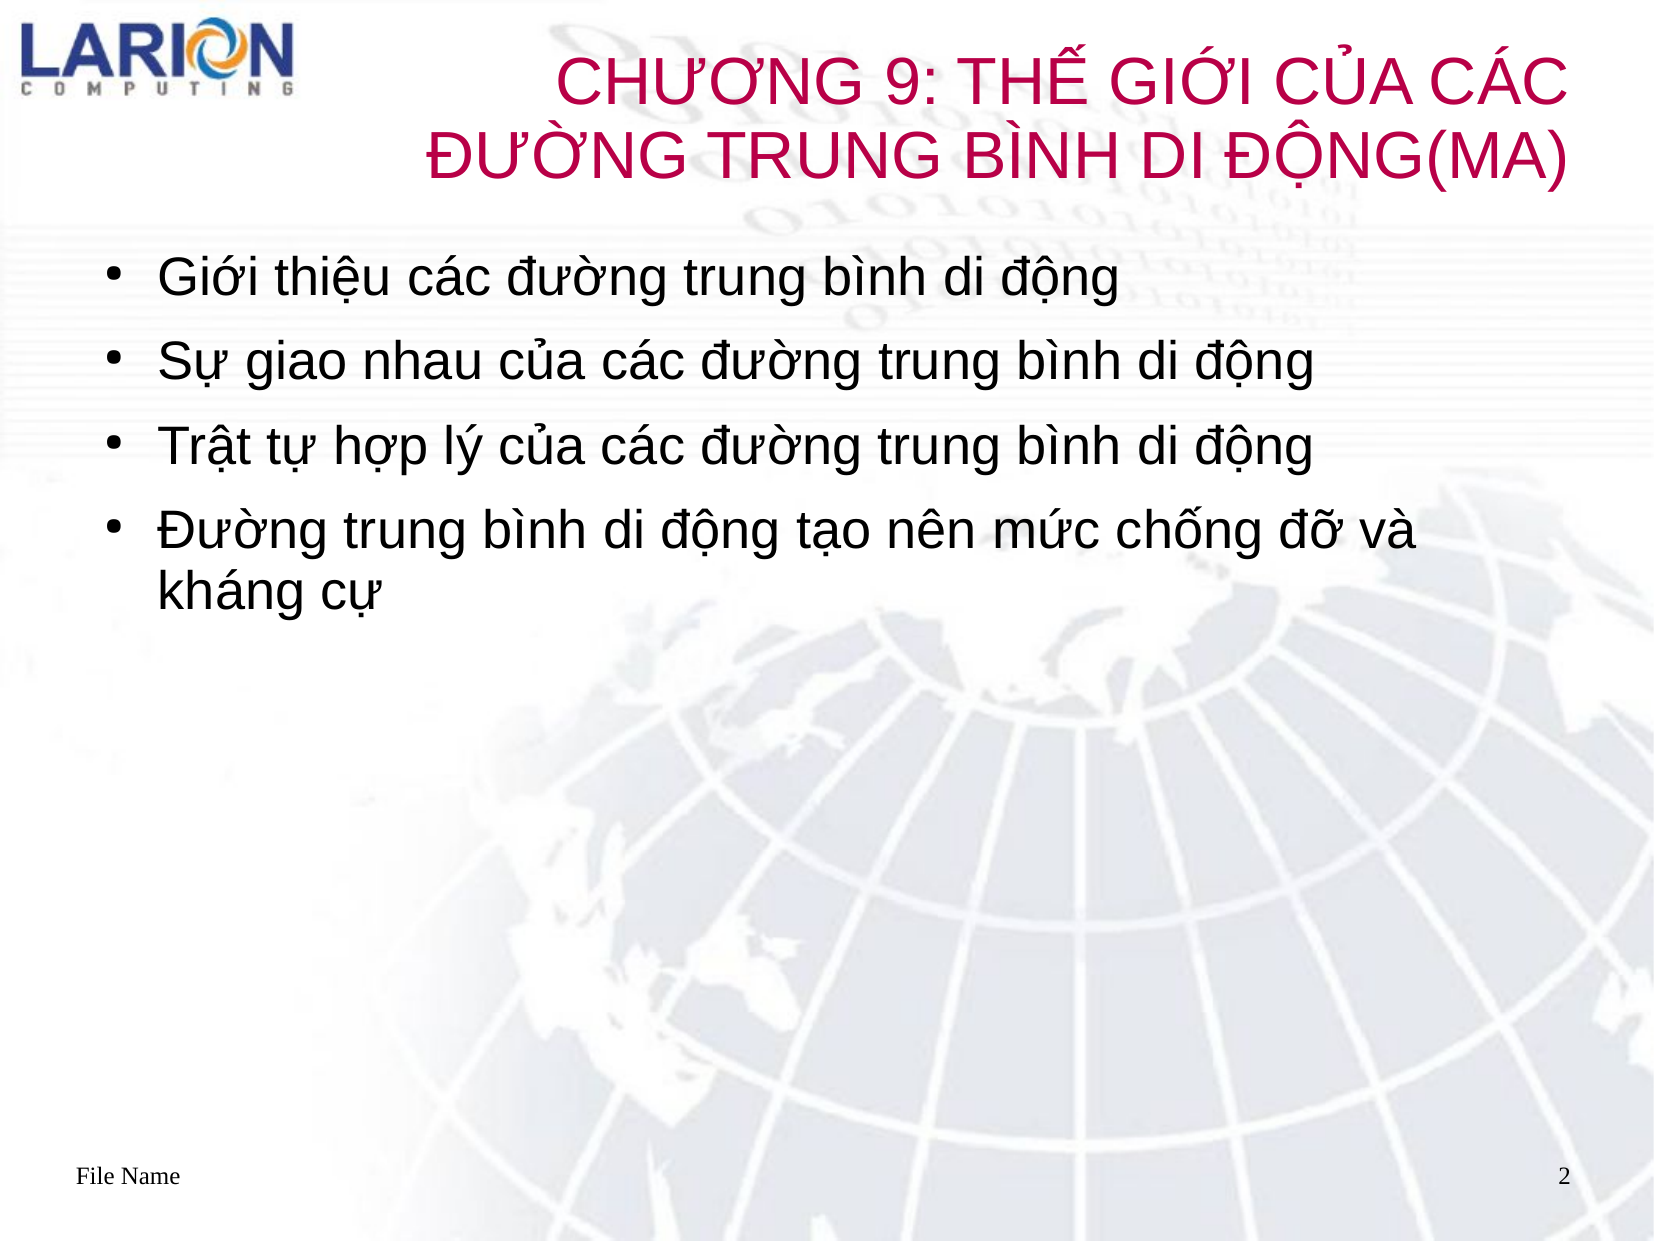

# CHƯƠNG 9: THẾ GIỚI CỦA CÁC ĐƯỜNG TRUNG BÌNH DI ĐỘNG(MA)
Giới thiệu các đường trung bình di động
Sự giao nhau của các đường trung bình di động
Trật tự hợp lý của các đường trung bình di động
Đường trung bình di động tạo nên mức chống đỡ và kháng cự
File Name
2